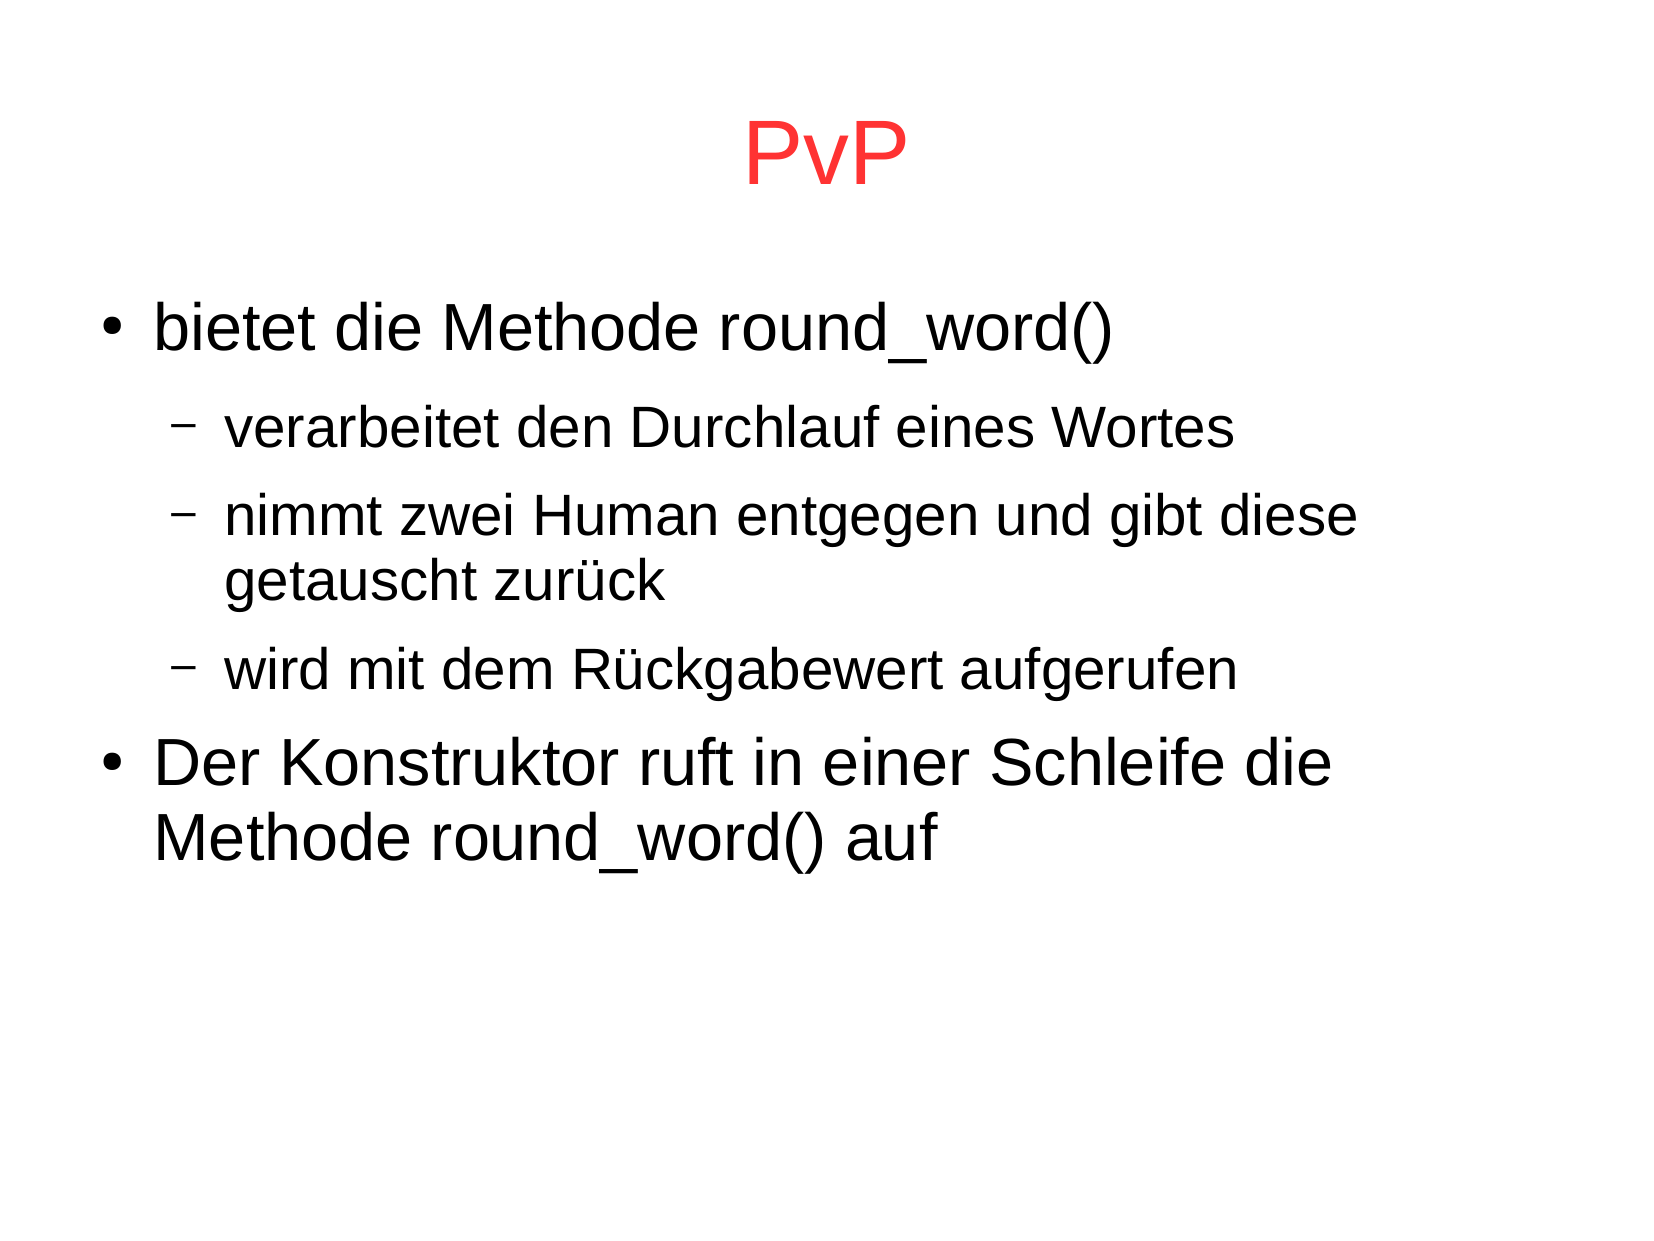

# PvP
bietet die Methode round_word()
verarbeitet den Durchlauf eines Wortes
nimmt zwei Human entgegen und gibt diese getauscht zurück
wird mit dem Rückgabewert aufgerufen
Der Konstruktor ruft in einer Schleife die Methode round_word() auf